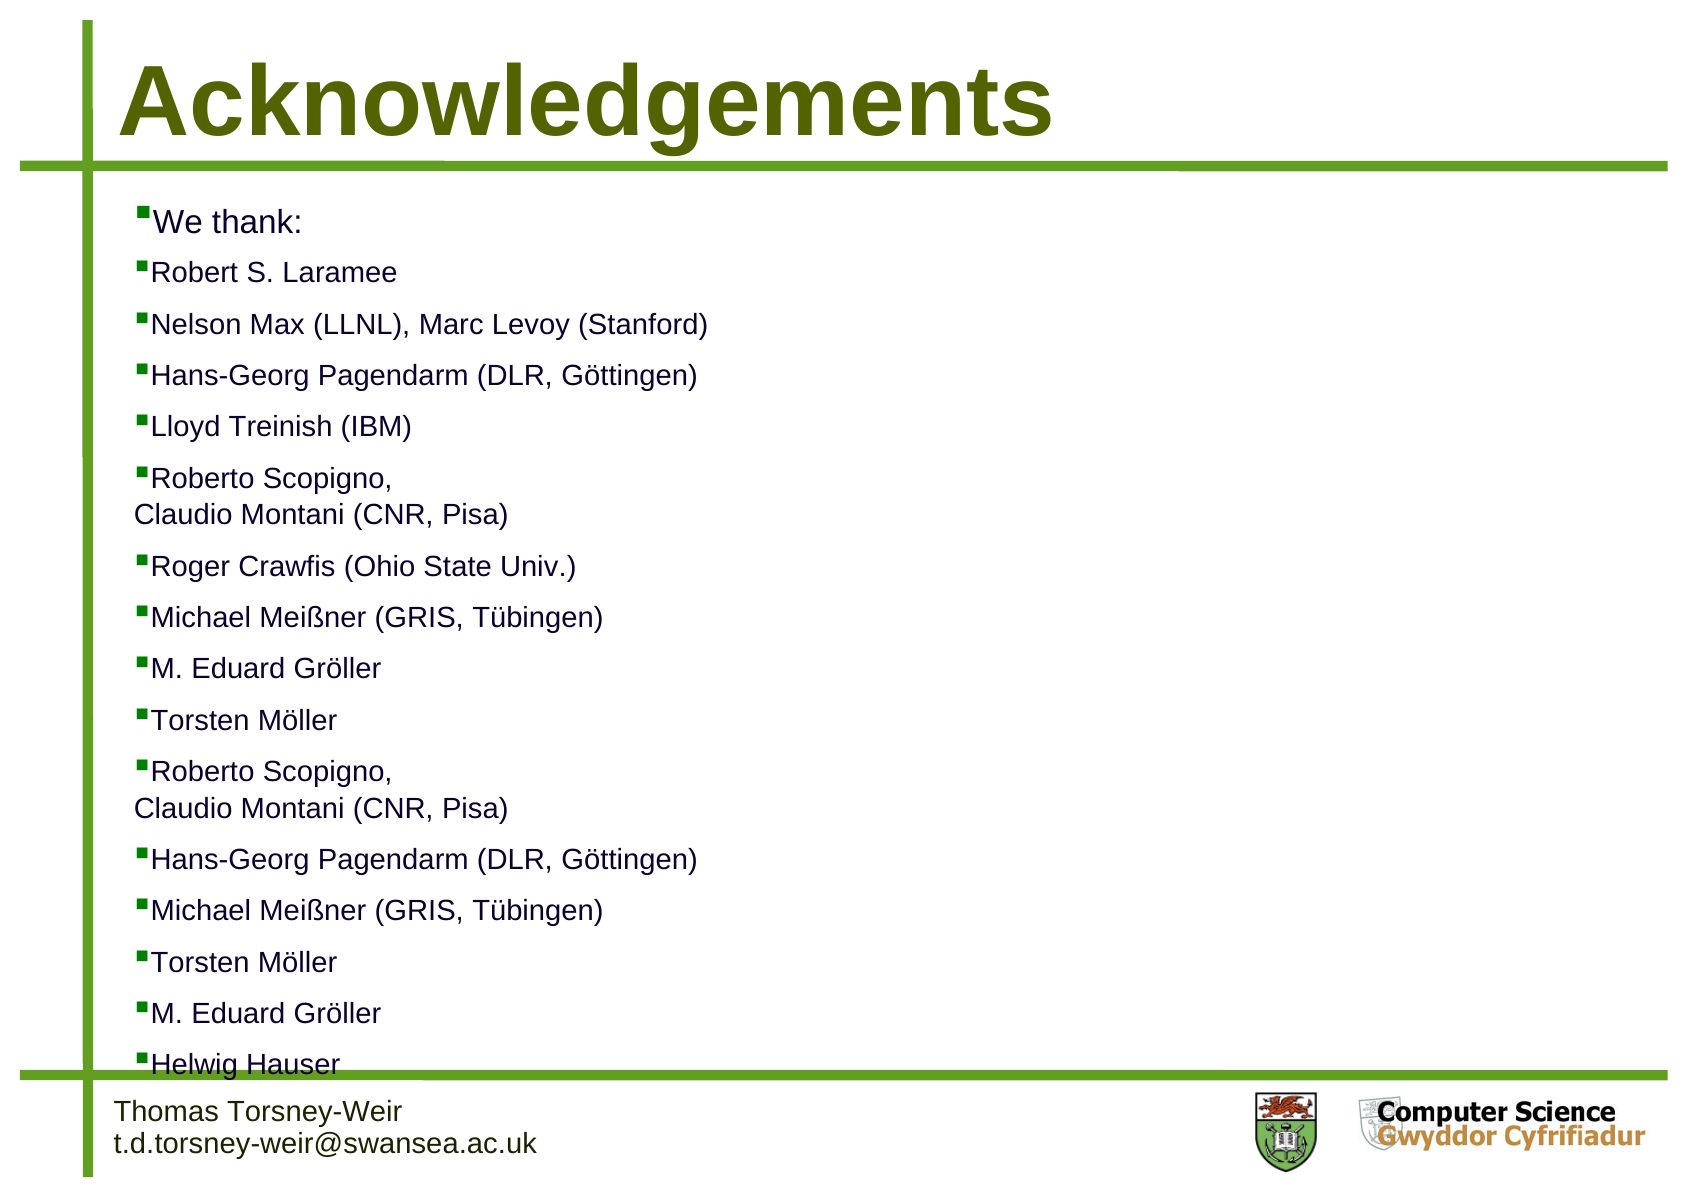

# Acknowledgements
We thank:
Robert S. Laramee
Nelson Max (LLNL), Marc Levoy (Stanford)
Hans-Georg Pagendarm (DLR, Göttingen)
Lloyd Treinish (IBM)
Roberto Scopigno,
Claudio Montani (CNR, Pisa)
Roger Crawfis (Ohio State Univ.)
Michael Meißner (GRIS, Tübingen)
M. Eduard Gröller
Torsten Möller
Roberto Scopigno,
Claudio Montani (CNR, Pisa)
Hans-Georg Pagendarm (DLR, Göttingen)
Michael Meißner (GRIS, Tübingen)
Torsten Möller
M. Eduard Gröller
Helwig Hauser